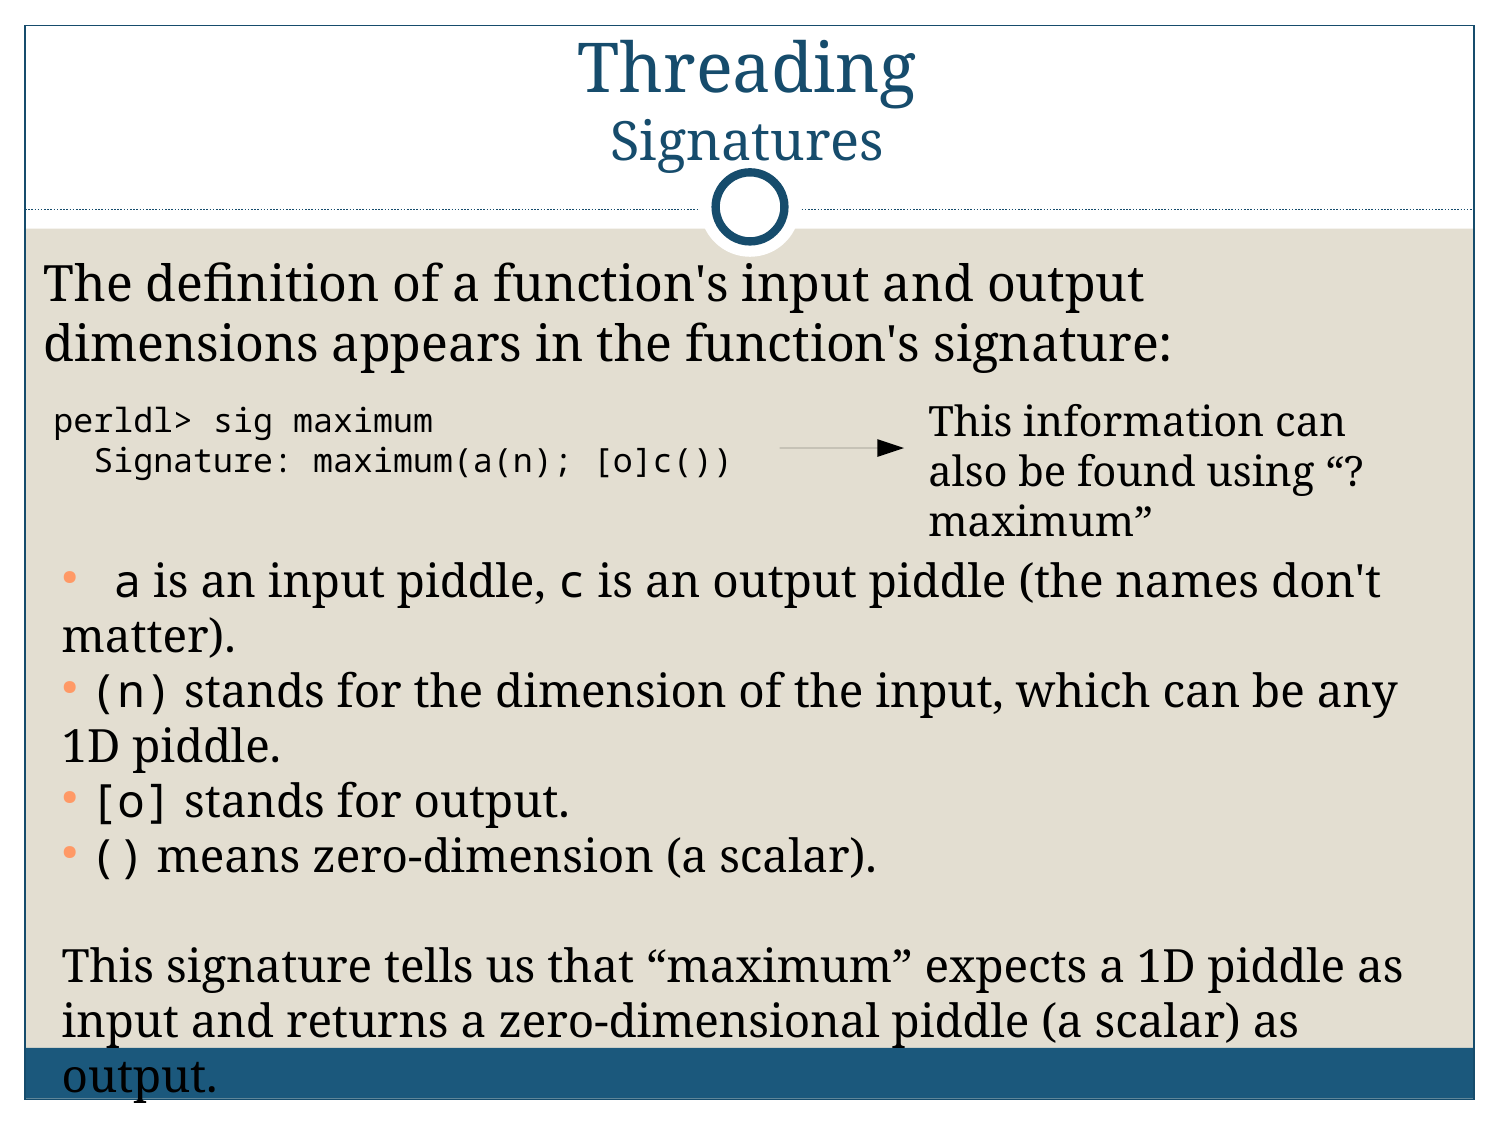

# Threading Signatures
The definition of a function's input and output dimensions appears in the function's signature:
This information can also be found using “? maximum”
perldl> sig maximum
 Signature: maximum(a(n); [o]c())
 a is an input piddle, c is an output piddle (the names don't matter).
 (n) stands for the dimension of the input, which can be any 1D piddle.
 [o] stands for output.
 () means zero-dimension (a scalar).
This signature tells us that “maximum” expects a 1D piddle as input and returns a zero-dimensional piddle (a scalar) as output.